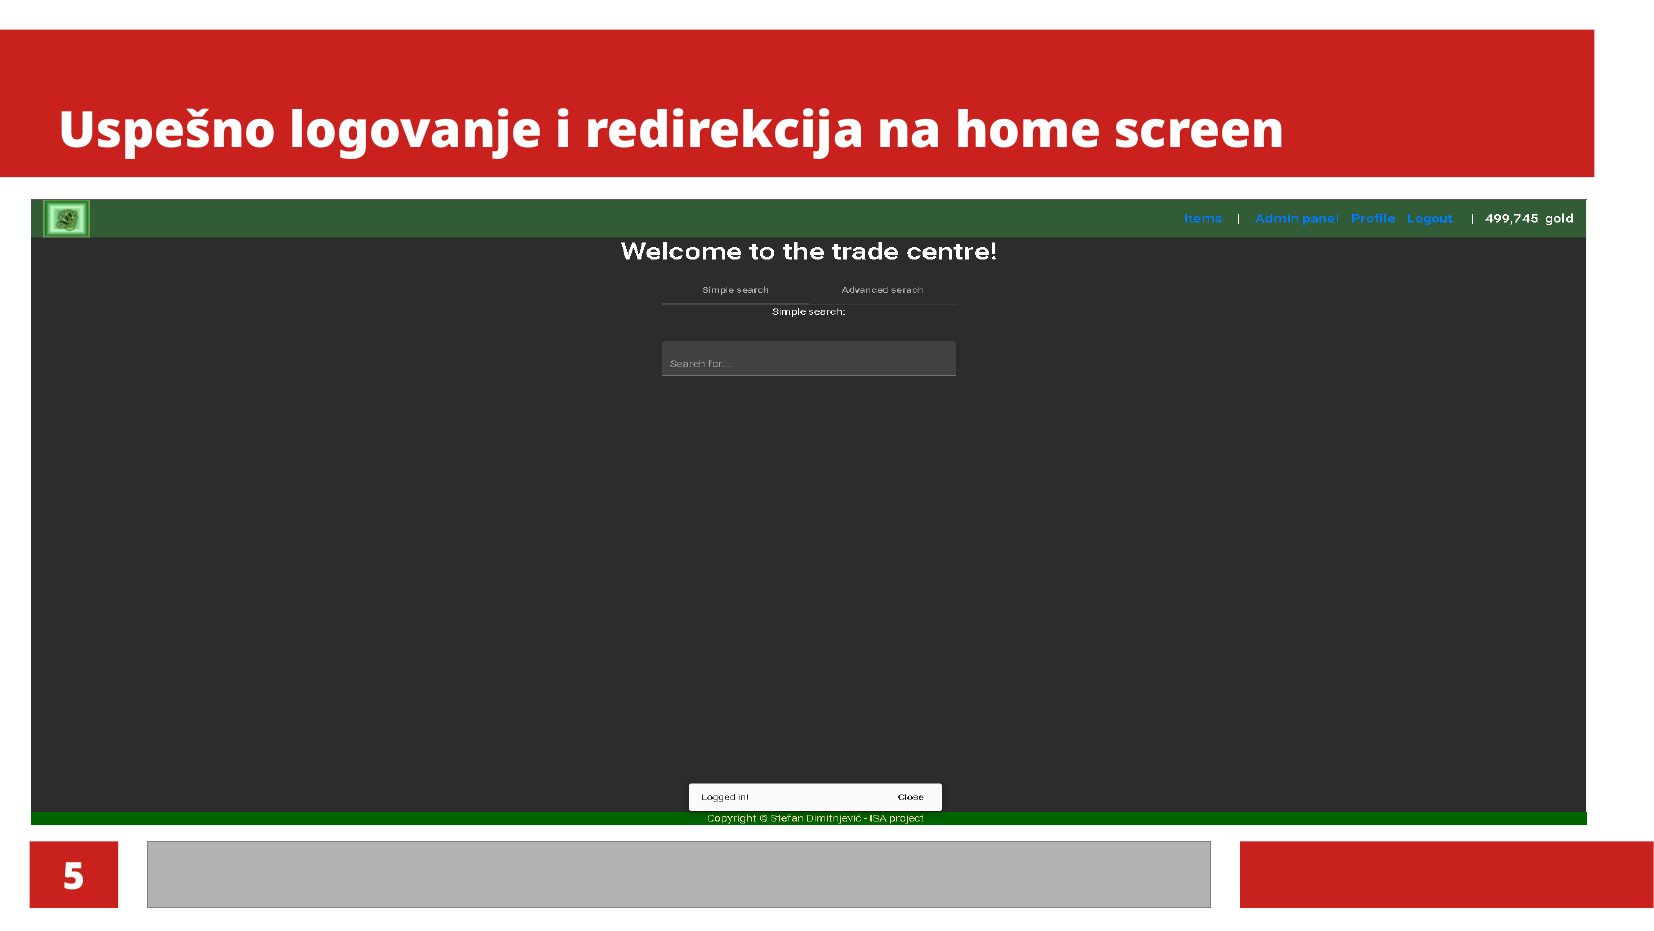

# Uspešno logovanje i redirekcija na home screen
5